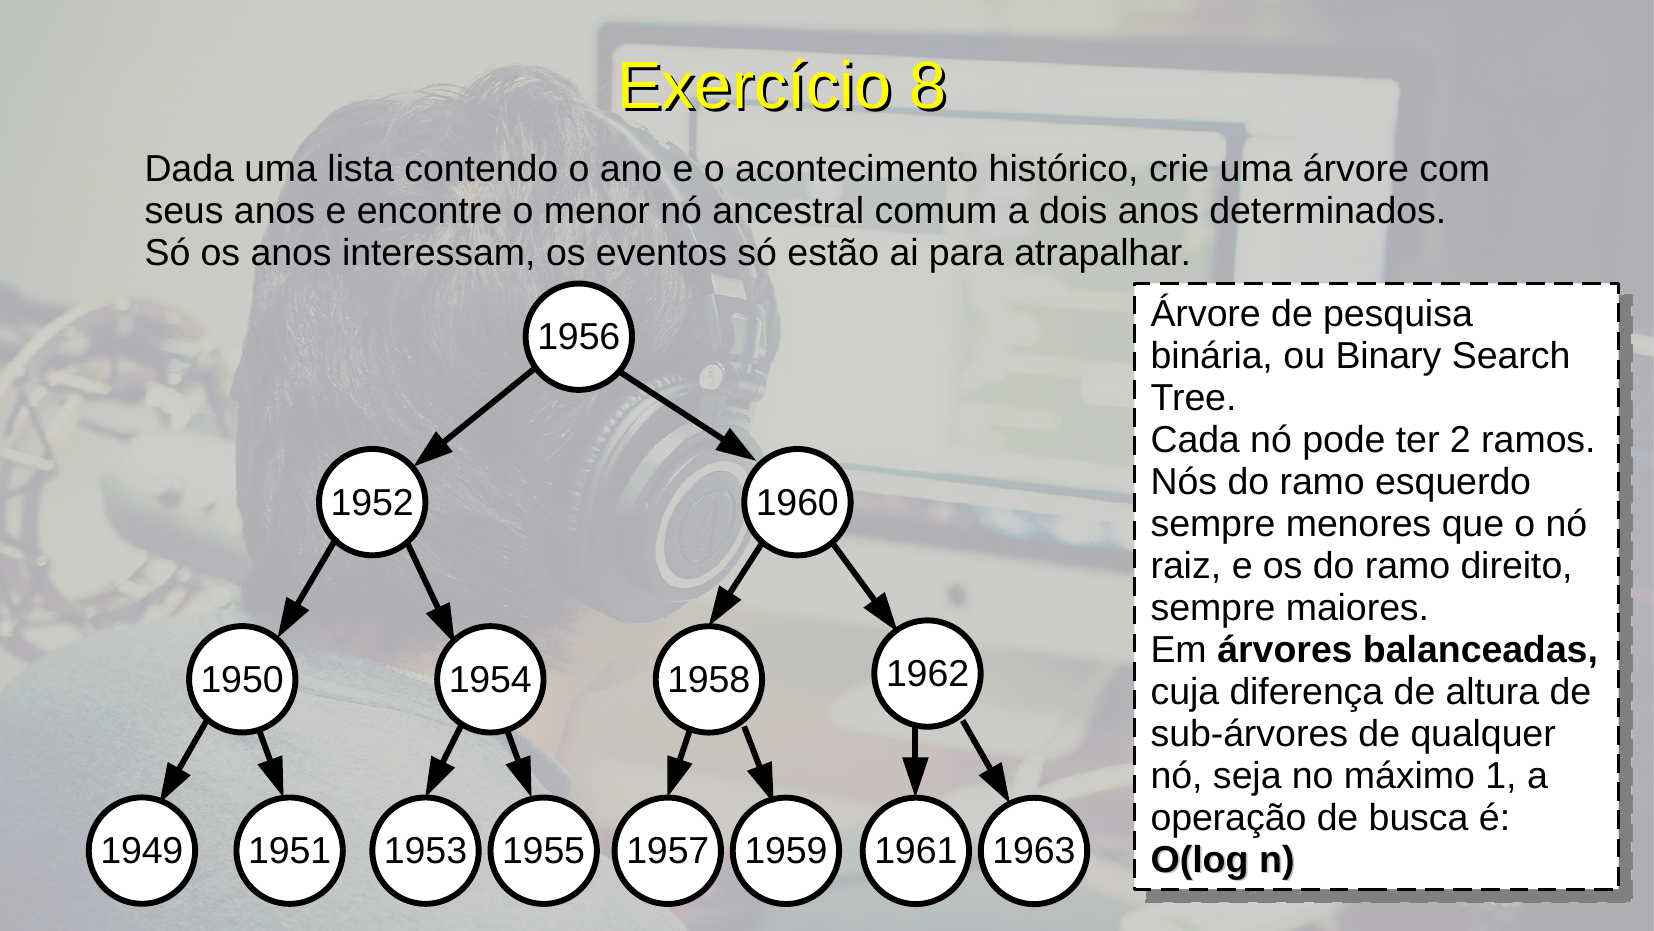

Exercício 8
Dada uma lista contendo o ano e o acontecimento histórico, crie uma árvore com seus anos e encontre o menor nó ancestral comum a dois anos determinados.
Só os anos interessam, os eventos só estão ai para atrapalhar.
Árvore de pesquisa binária, ou Binary Search Tree.
Cada nó pode ter 2 ramos. Nós do ramo esquerdo sempre menores que o nó raiz, e os do ramo direito, sempre maiores.
Em árvores balanceadas, cuja diferença de altura de sub-árvores de qualquer nó, seja no máximo 1, a operação de busca é:
O(log n)
1956
1952
1960
1962
1950
1954
1958
1949
1951
1953
1955
1957
1959
1961
1963